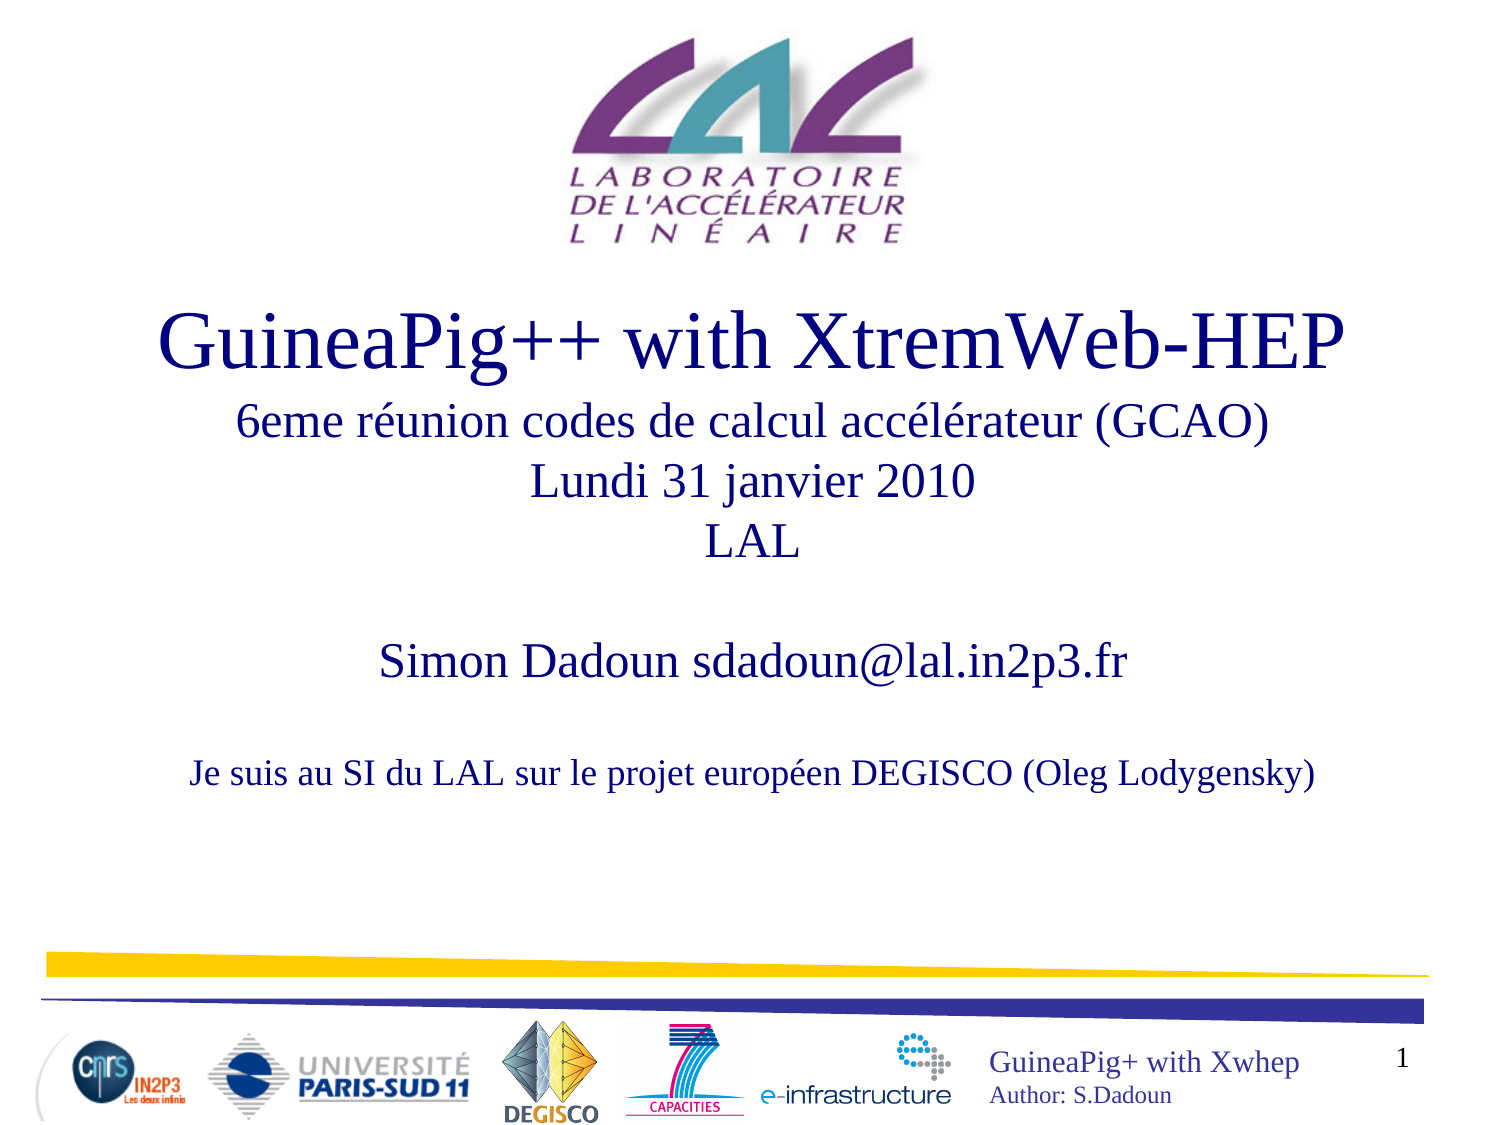

GuineaPig++ with XtremWeb-HEP
6eme réunion codes de calcul accélérateur (GCAO)
Lundi 31 janvier 2010
LAL
Simon Dadoun sdadoun@lal.in2p3.fr
Je suis au SI du LAL sur le projet européen DEGISCO (Oleg Lodygensky)
#
1